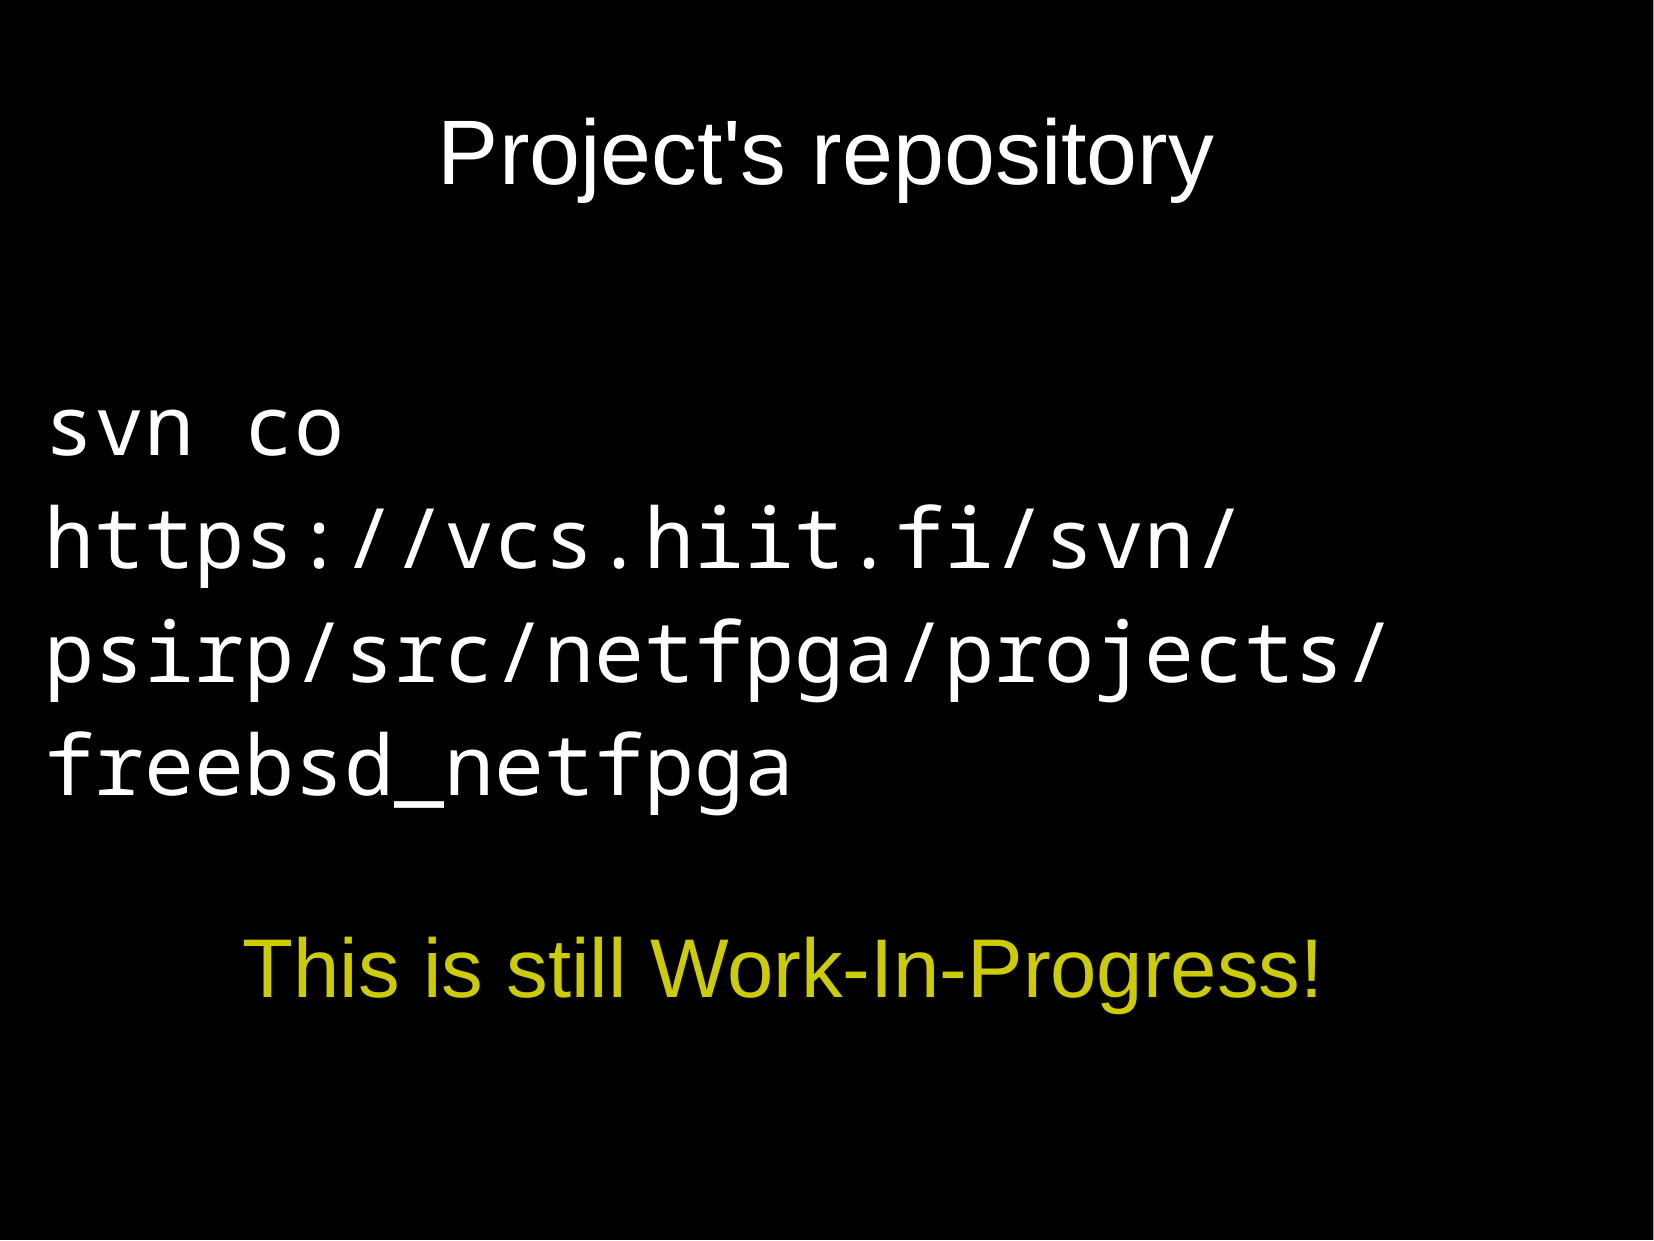

# Project's repository
svn co
https://vcs.hiit.fi/svn/psirp/src/netfpga/projects/freebsd_netfpga
 This is still Work-In-Progress!